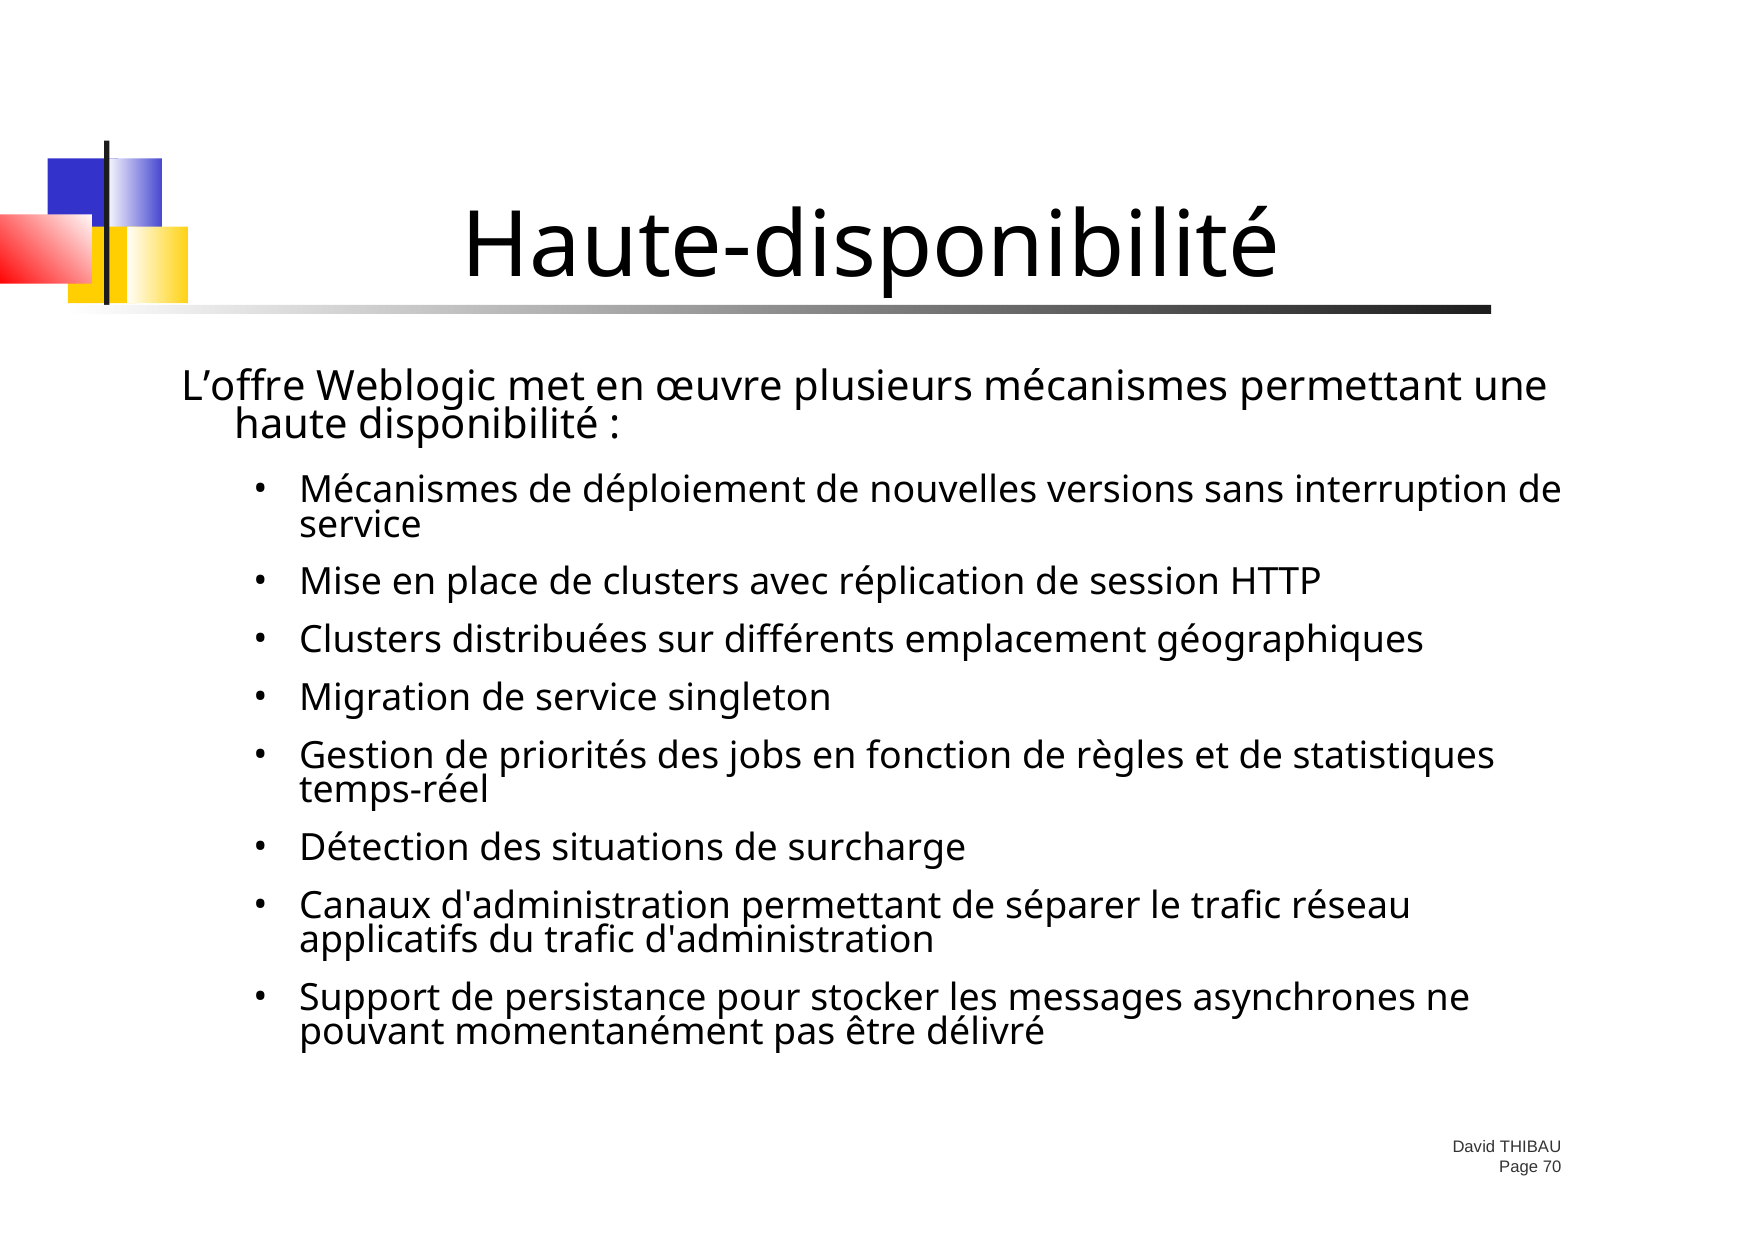

# Haute-disponibilité
L’offre Weblogic met en œuvre plusieurs mécanismes permettant une haute disponibilité :
Mécanismes de déploiement de nouvelles versions sans interruption de service
Mise en place de clusters avec réplication de session HTTP
Clusters distribuées sur différents emplacement géographiques
Migration de service singleton
Gestion de priorités des jobs en fonction de règles et de statistiques temps-réel
Détection des situations de surcharge
Canaux d'administration permettant de séparer le trafic réseau applicatifs du trafic d'administration
Support de persistance pour stocker les messages asynchrones ne pouvant momentanément pas être délivré